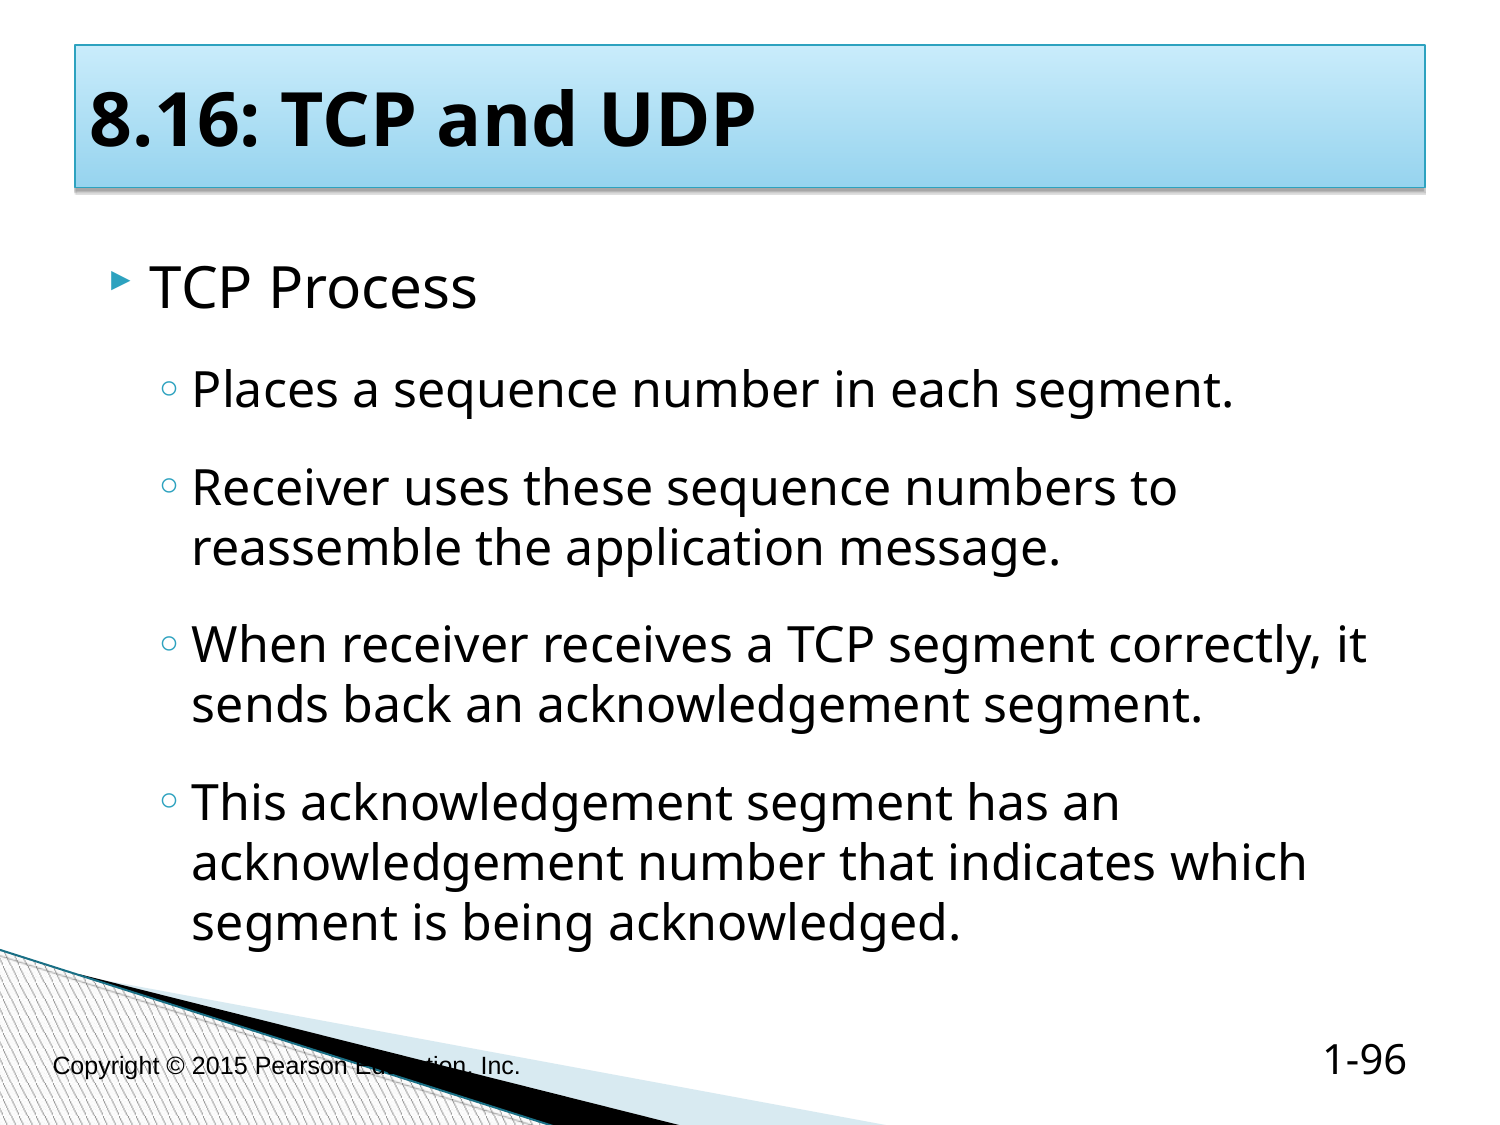

8.16: TCP and UDP
# TCP Process
Places a sequence number in each segment.
Receiver uses these sequence numbers to reassemble the application message.
When receiver receives a TCP segment correctly, it sends back an acknowledgement segment.
This acknowledgement segment has an acknowledgement number that indicates which segment is being acknowledged.
Copyright © 2015 Pearson Education, Inc.